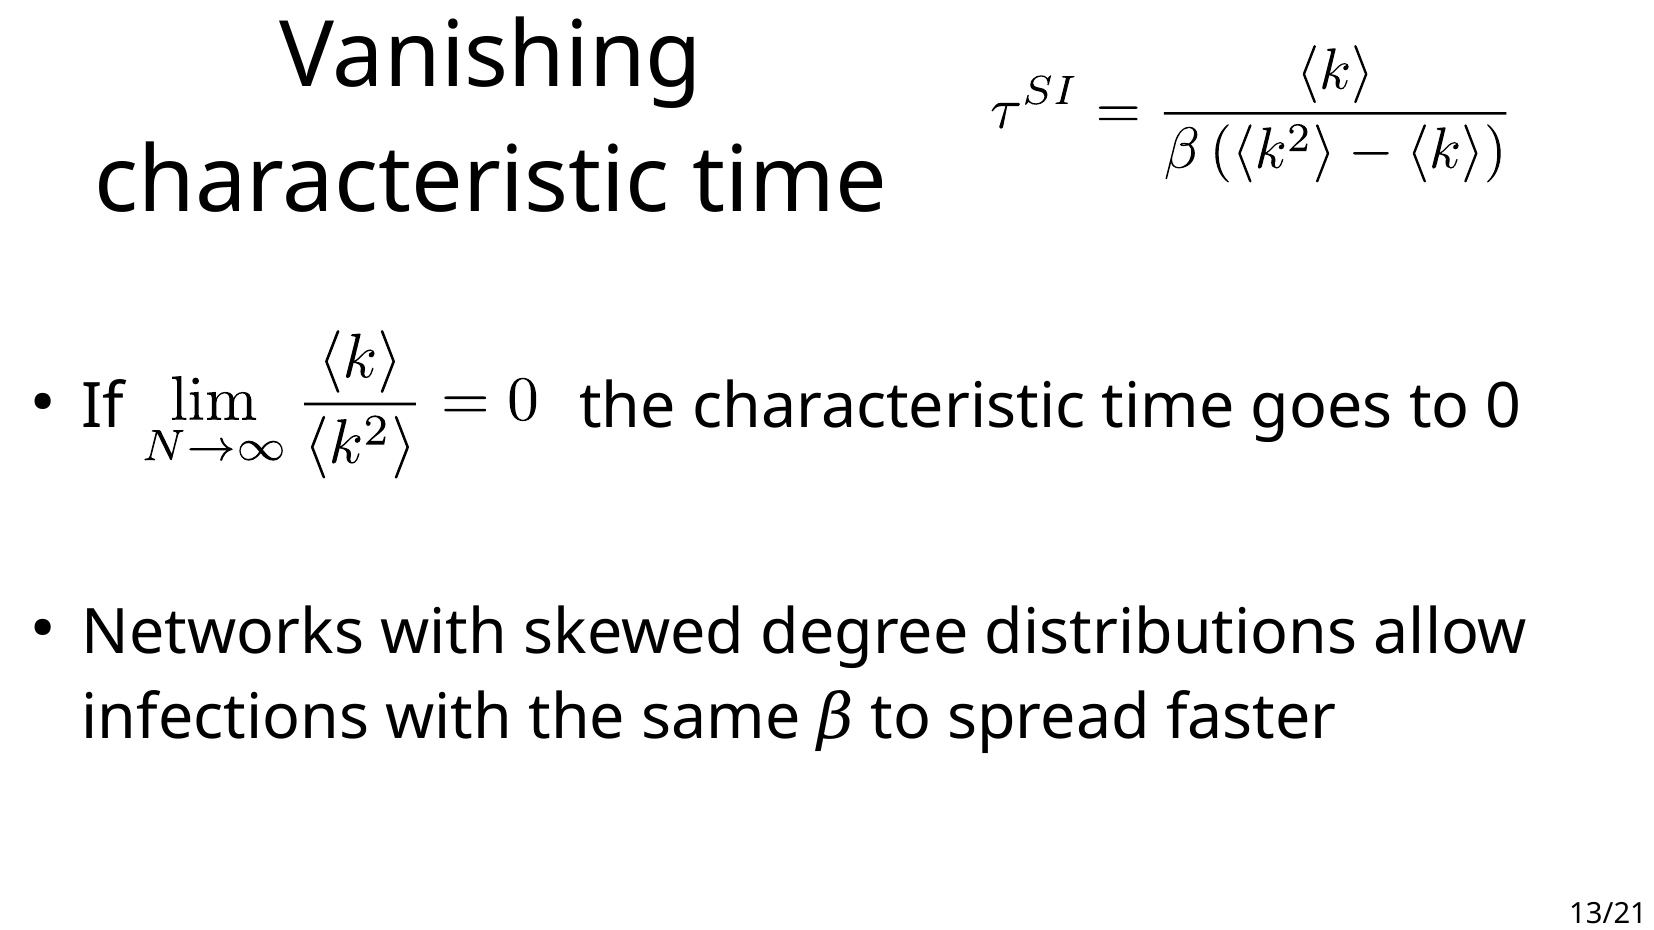

# Vanishing characteristic time
If the characteristic time goes to 0
Networks with skewed degree distributions allow infections with the same β to spread faster
13